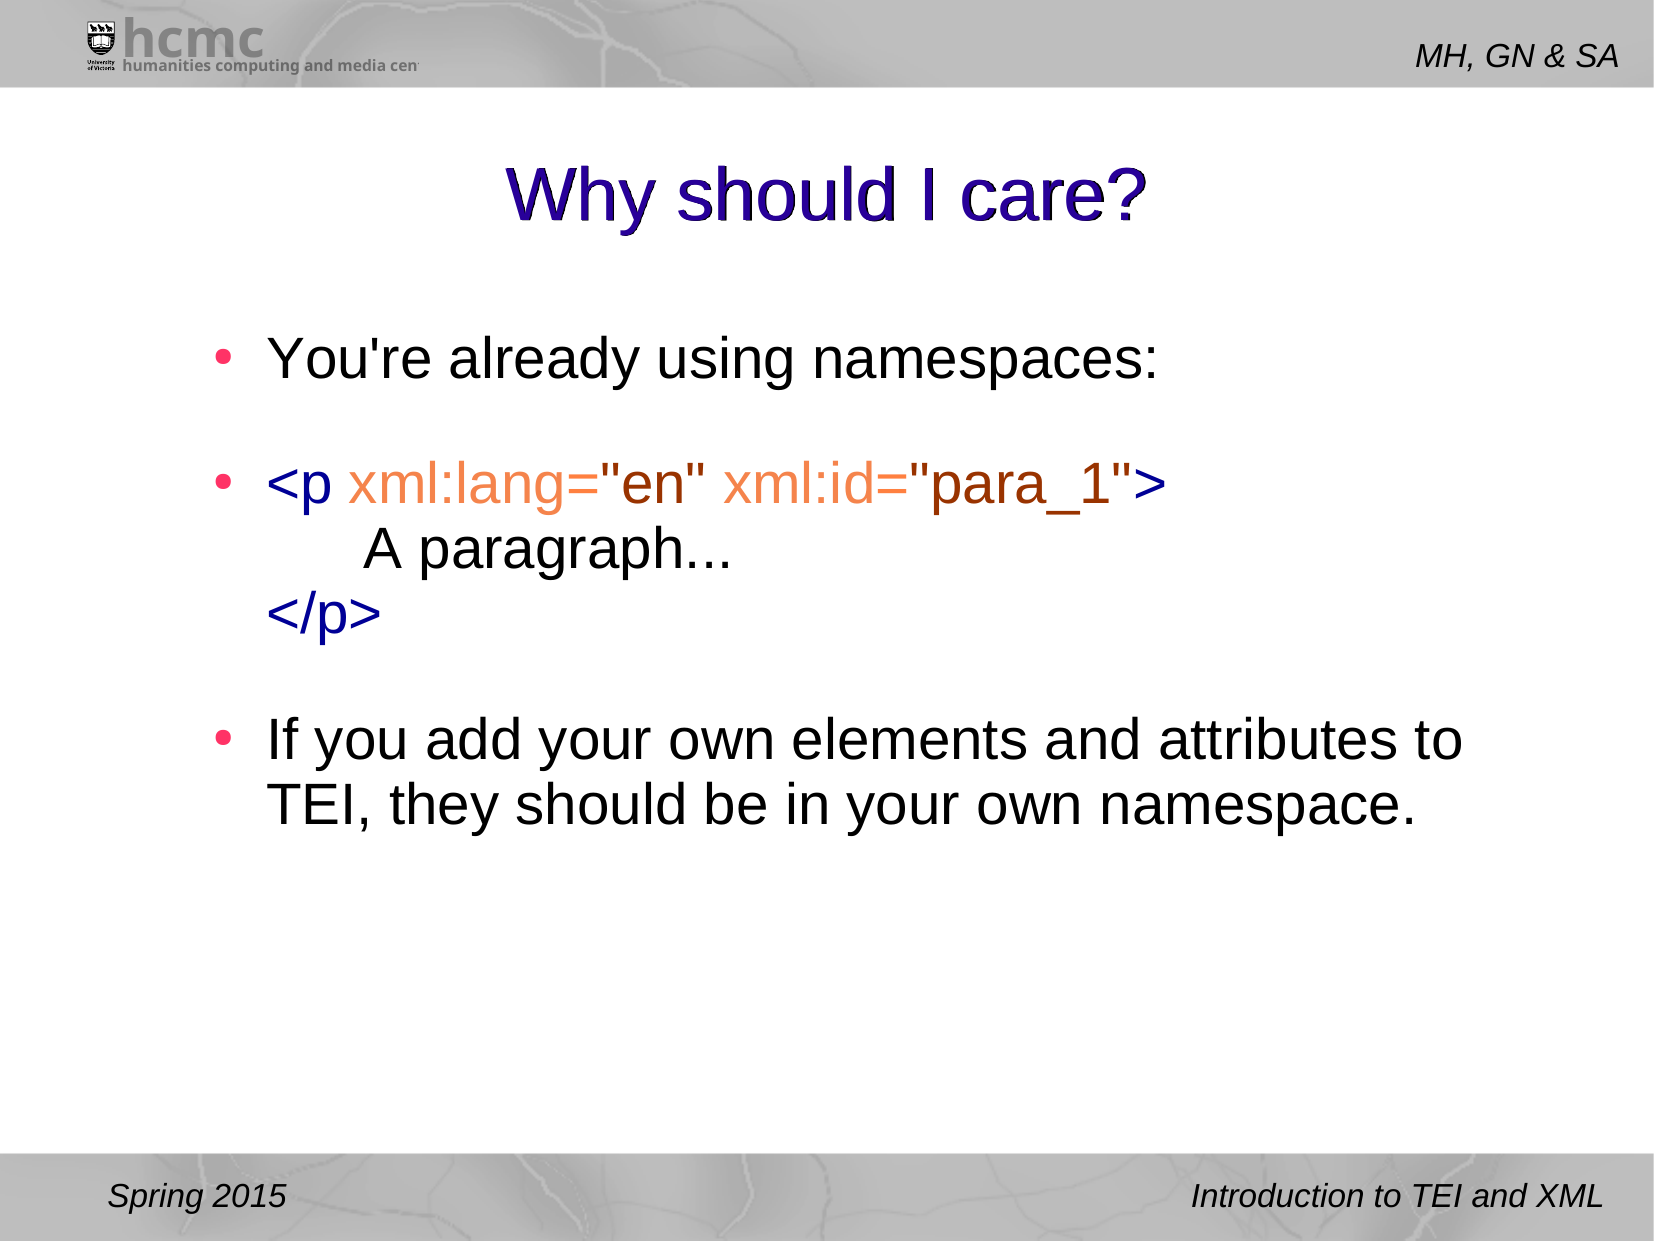

# Why should I care?
You're already using namespaces:
<p xml:lang="en" xml:id="para_1">
 A paragraph...
</p>
If you add your own elements and attributes to TEI, they should be in your own namespace.